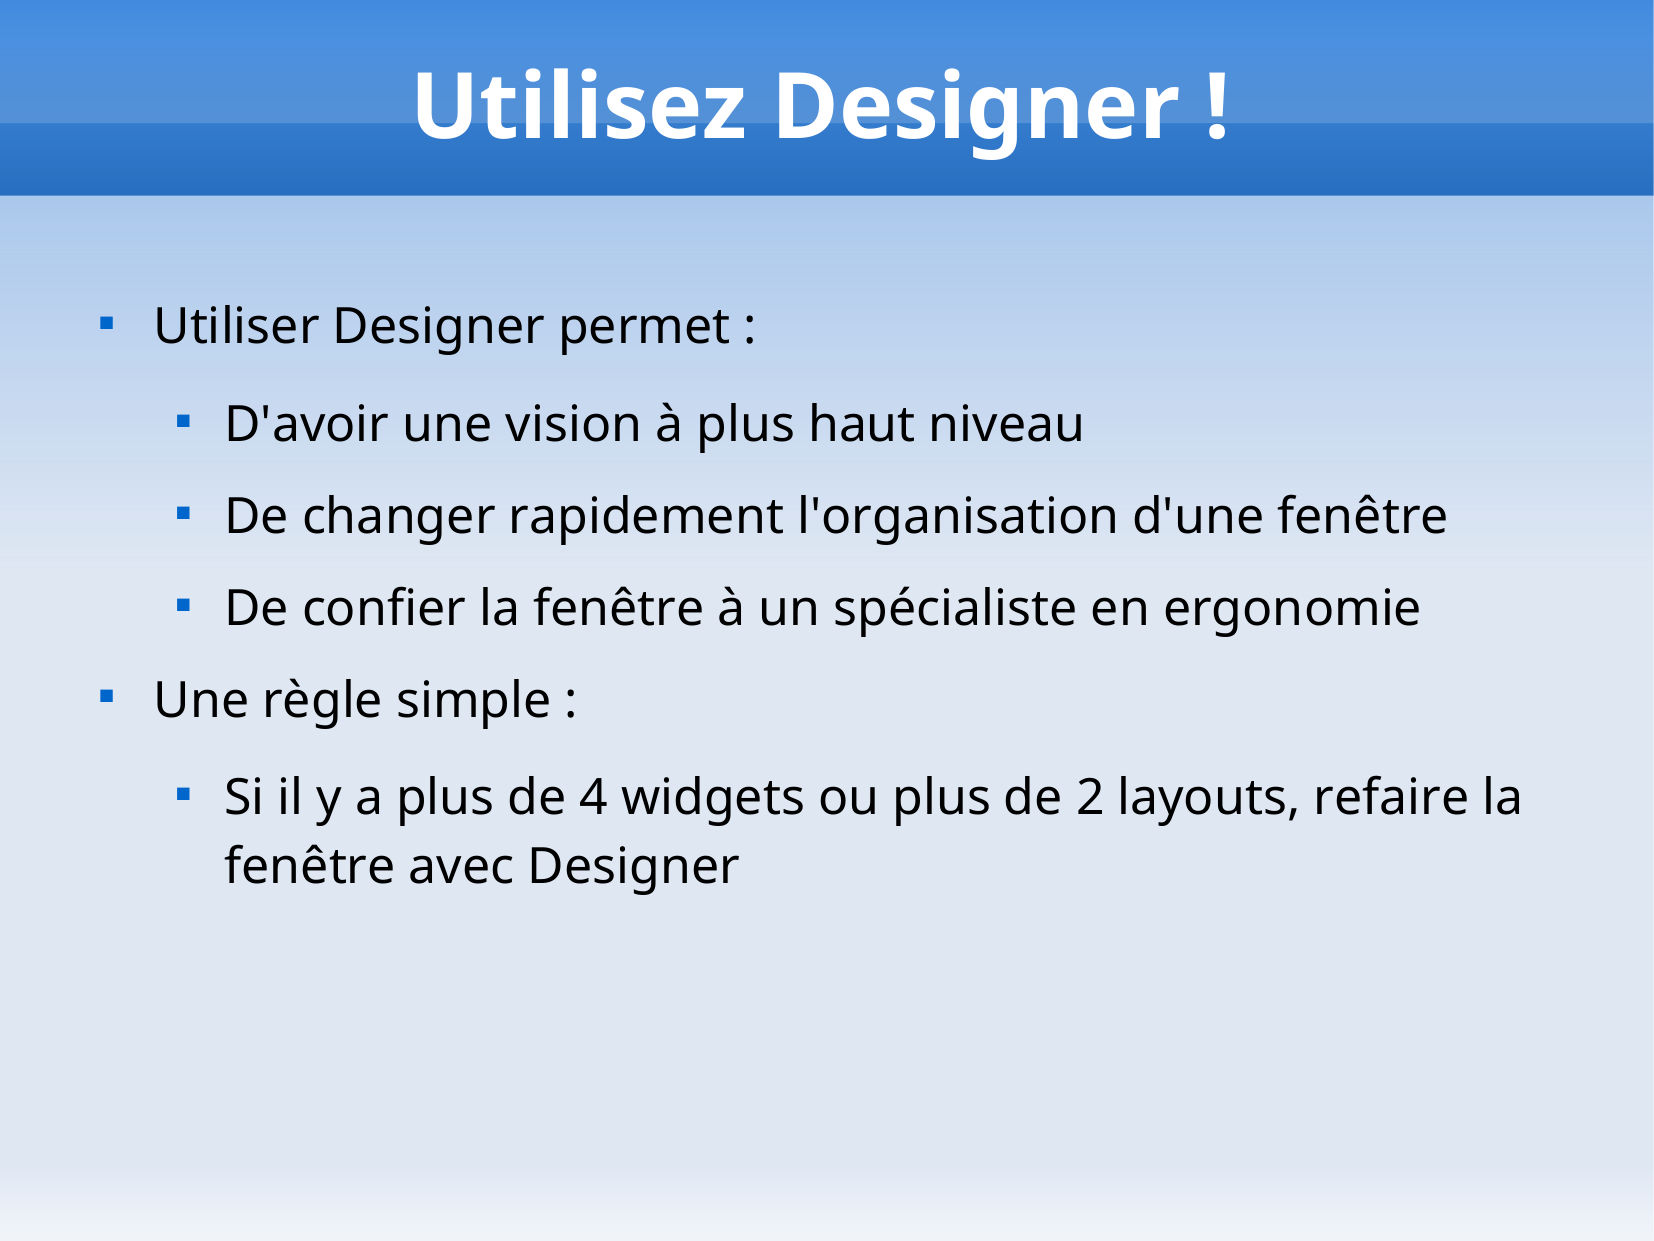

# Utilisez Designer !
Utiliser Designer permet :
D'avoir une vision à plus haut niveau
De changer rapidement l'organisation d'une fenêtre
De confier la fenêtre à un spécialiste en ergonomie
Une règle simple :
Si il y a plus de 4 widgets ou plus de 2 layouts, refaire la fenêtre avec Designer